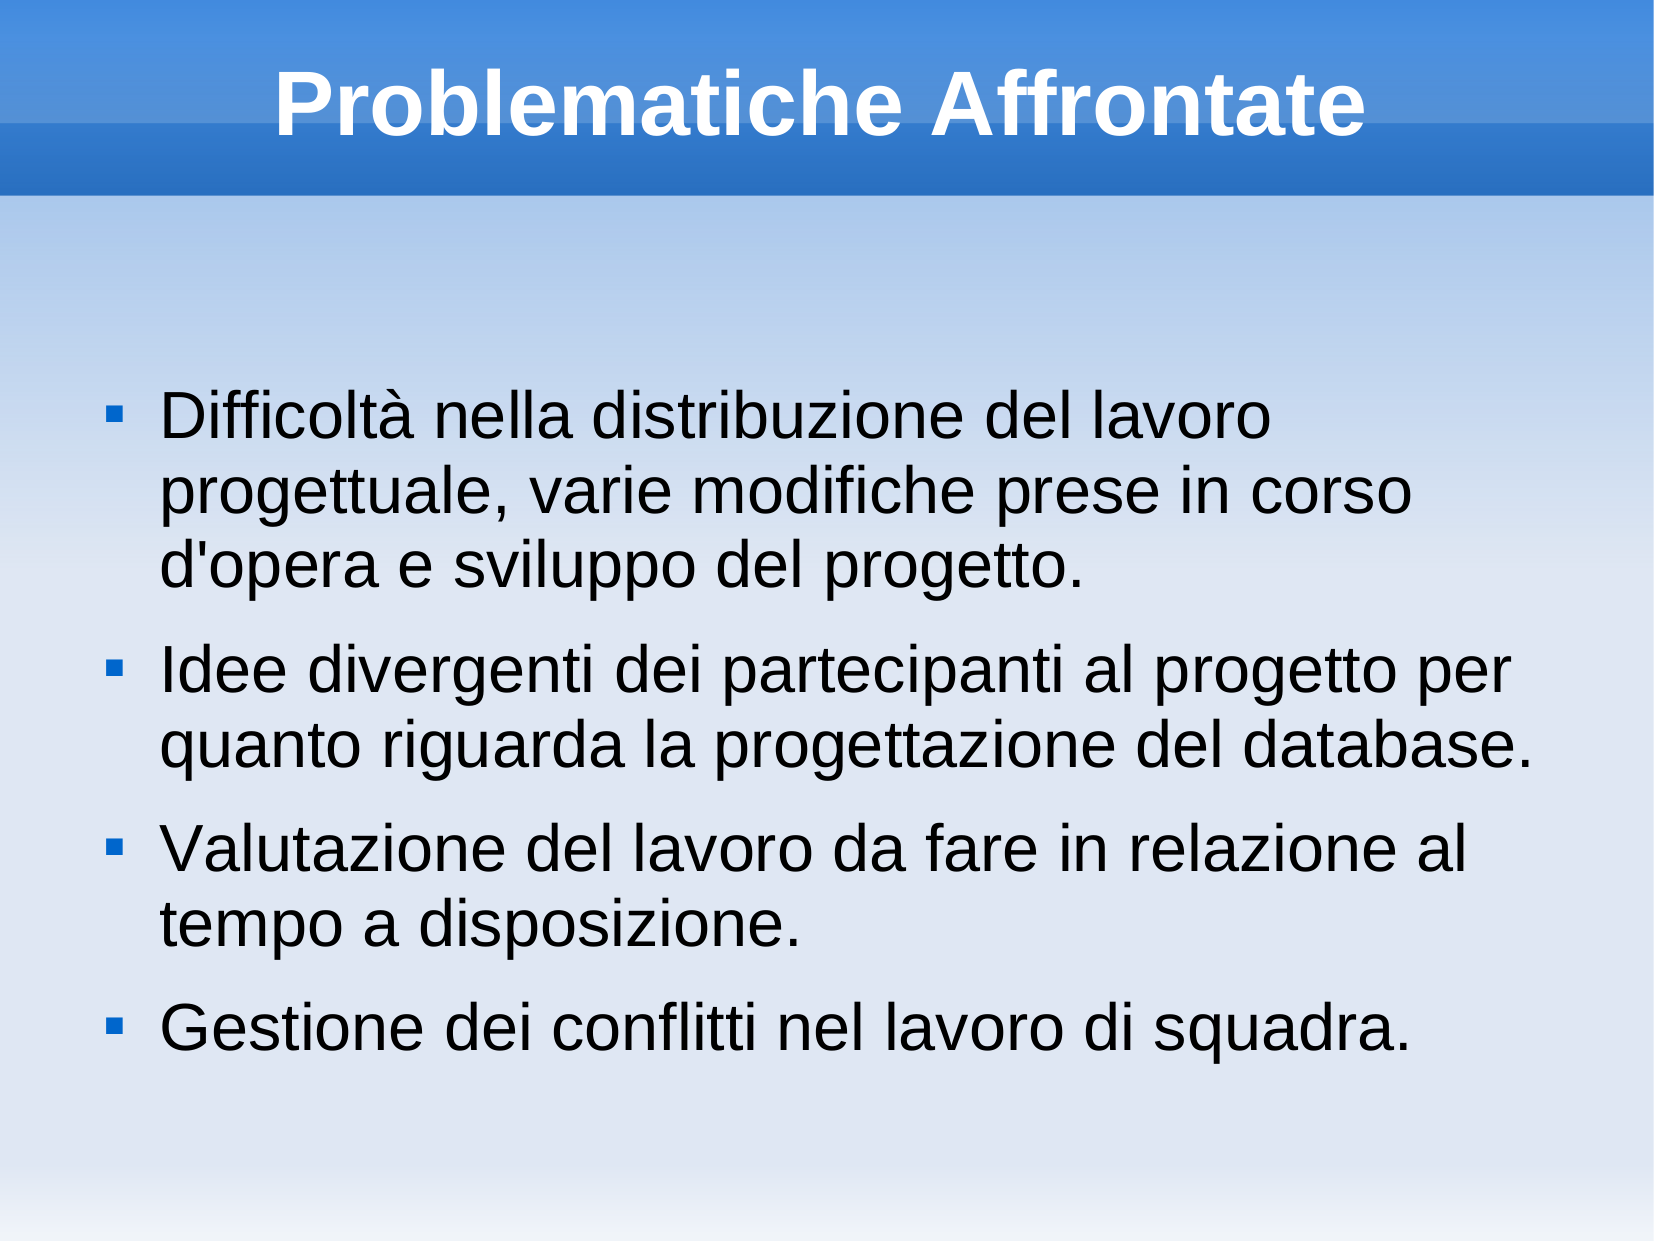

# Problematiche Affrontate
Difficoltà nella distribuzione del lavoro progettuale, varie modifiche prese in corso d'opera e sviluppo del progetto.
Idee divergenti dei partecipanti al progetto per quanto riguarda la progettazione del database.
Valutazione del lavoro da fare in relazione al tempo a disposizione.
Gestione dei conflitti nel lavoro di squadra.